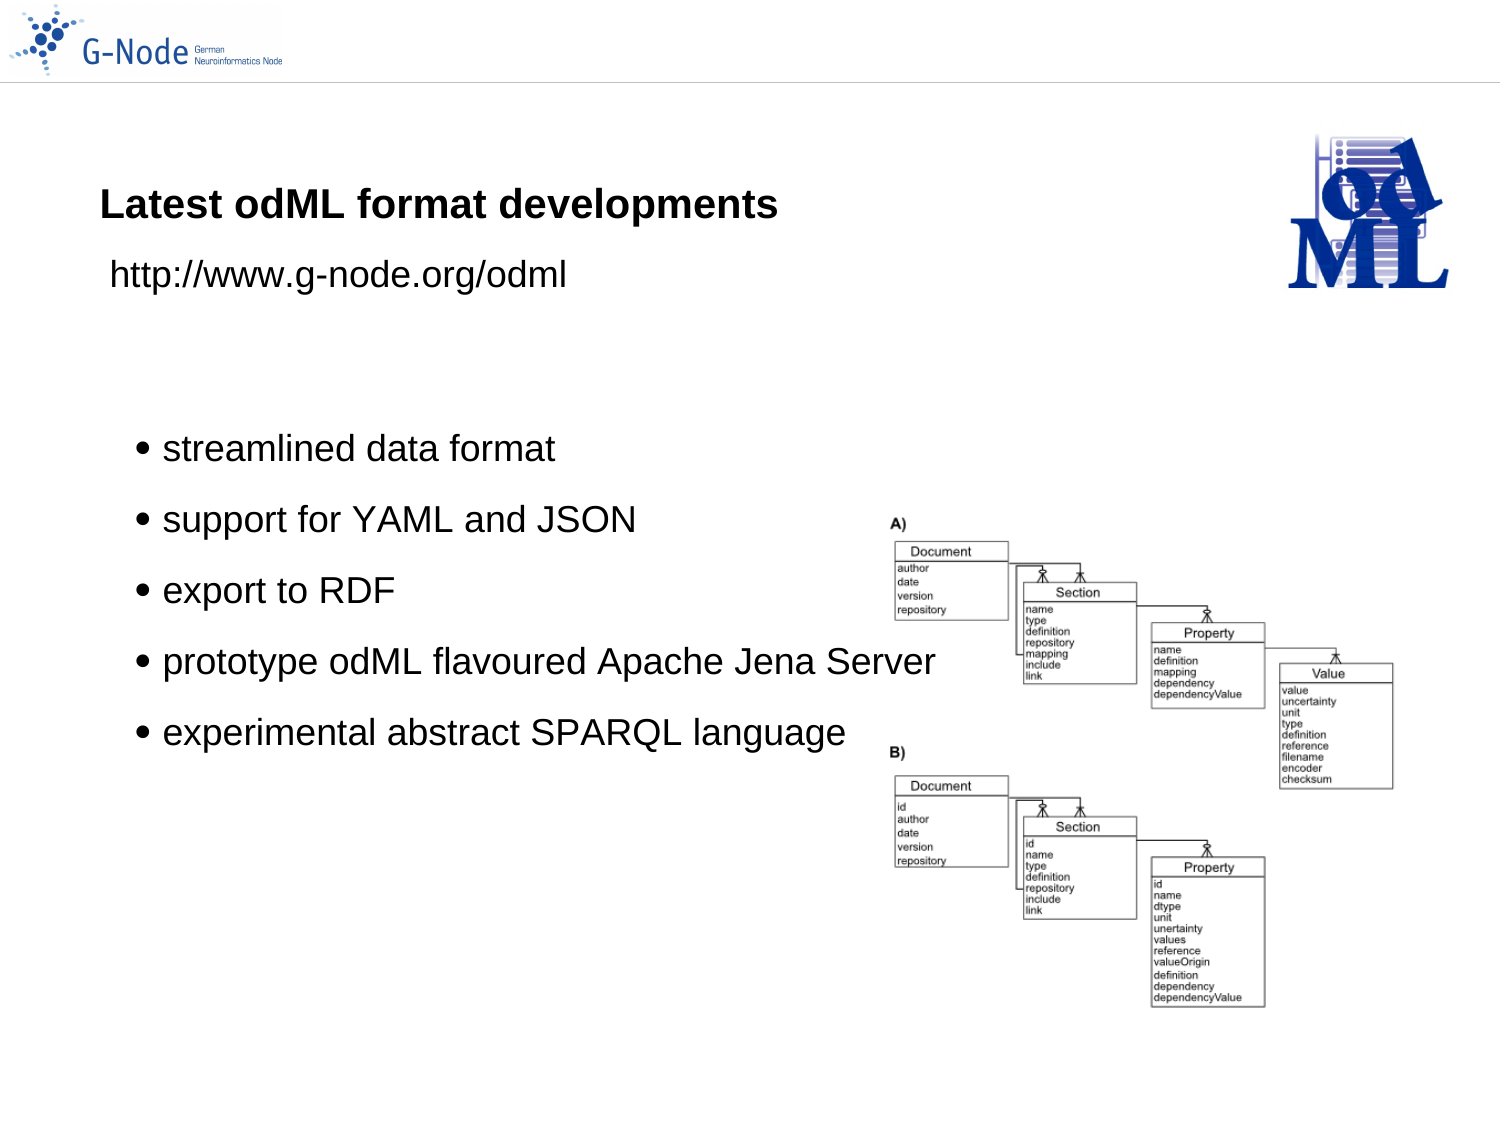

Latest odML format developments
http://www.g-node.org/odml
  streamlined data format
  support for YAML and JSON
  export to RDF
  prototype odML flavoured Apache Jena Server
  experimental abstract SPARQL language